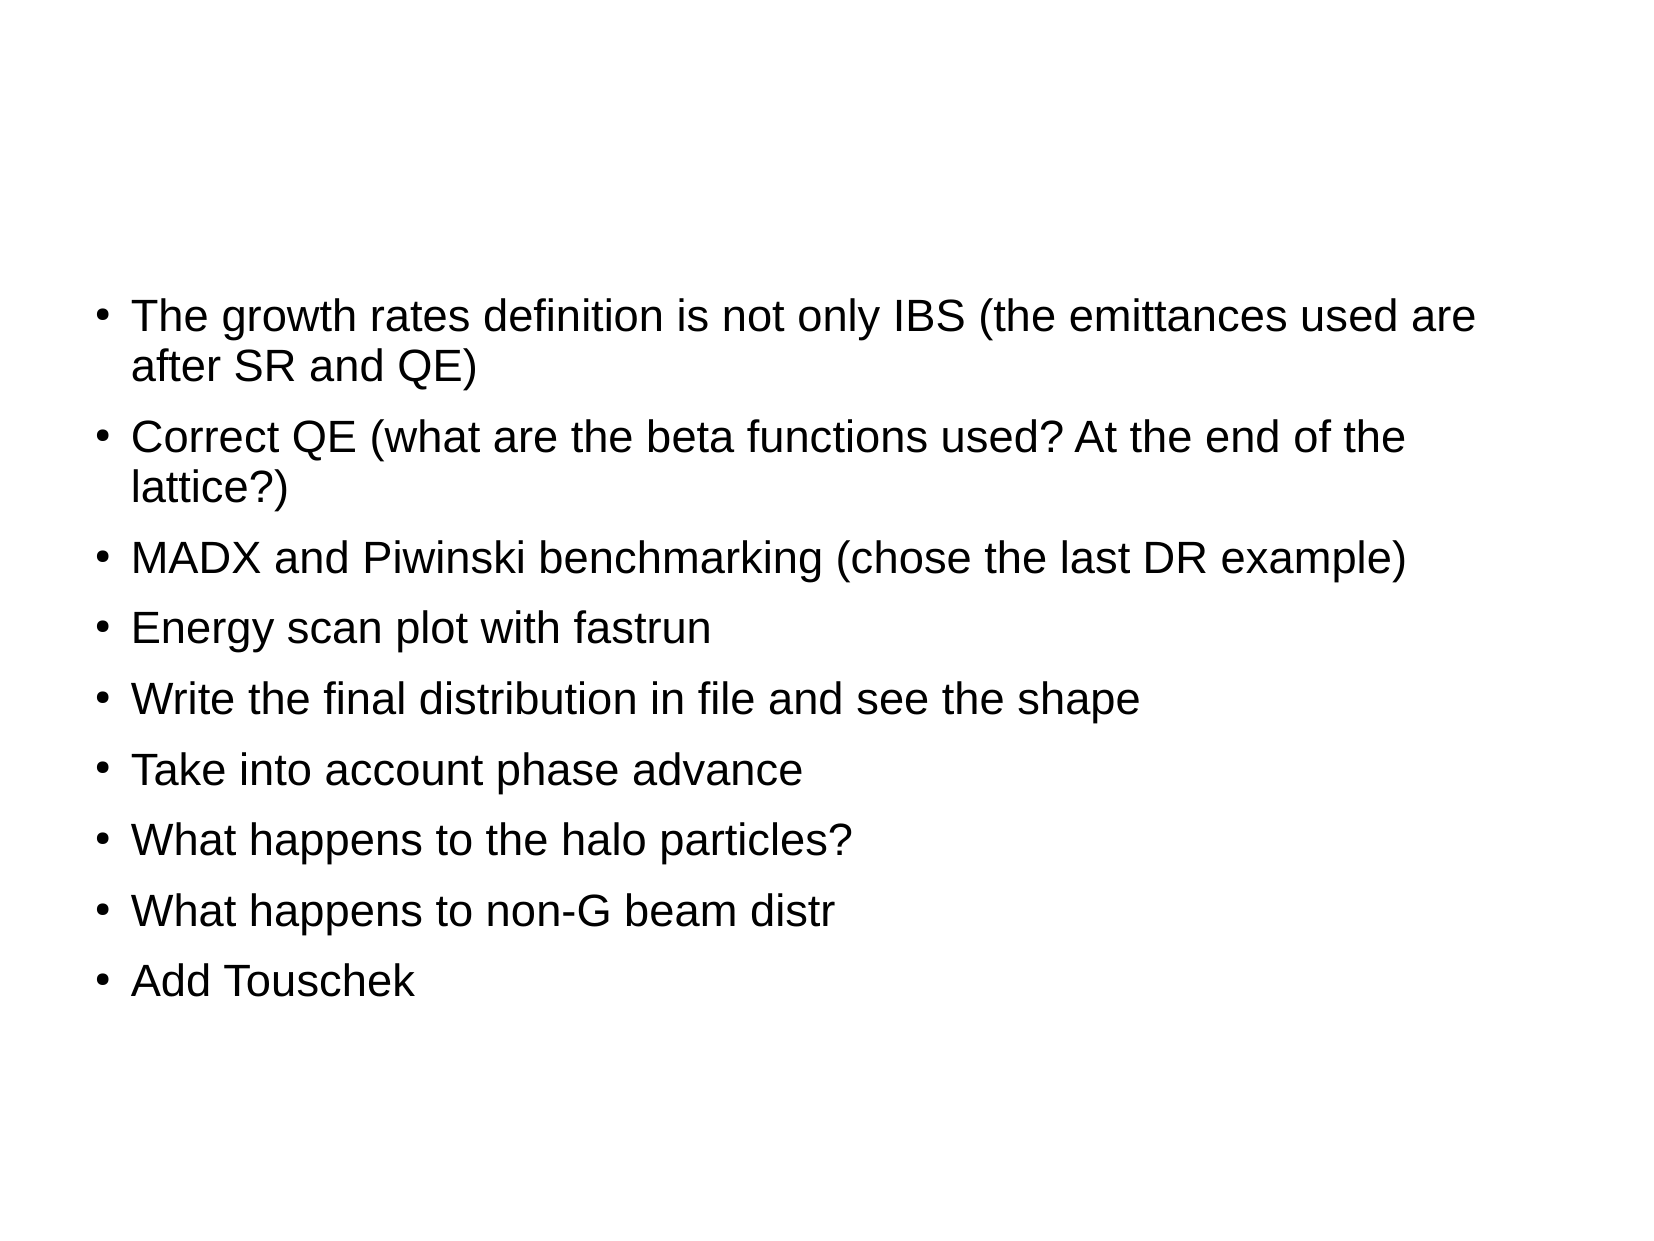

#
The growth rates definition is not only IBS (the emittances used are after SR and QE)
Correct QE (what are the beta functions used? At the end of the lattice?)
MADX and Piwinski benchmarking (chose the last DR example)
Energy scan plot with fastrun
Write the final distribution in file and see the shape
Take into account phase advance
What happens to the halo particles?
What happens to non-G beam distr
Add Touschek